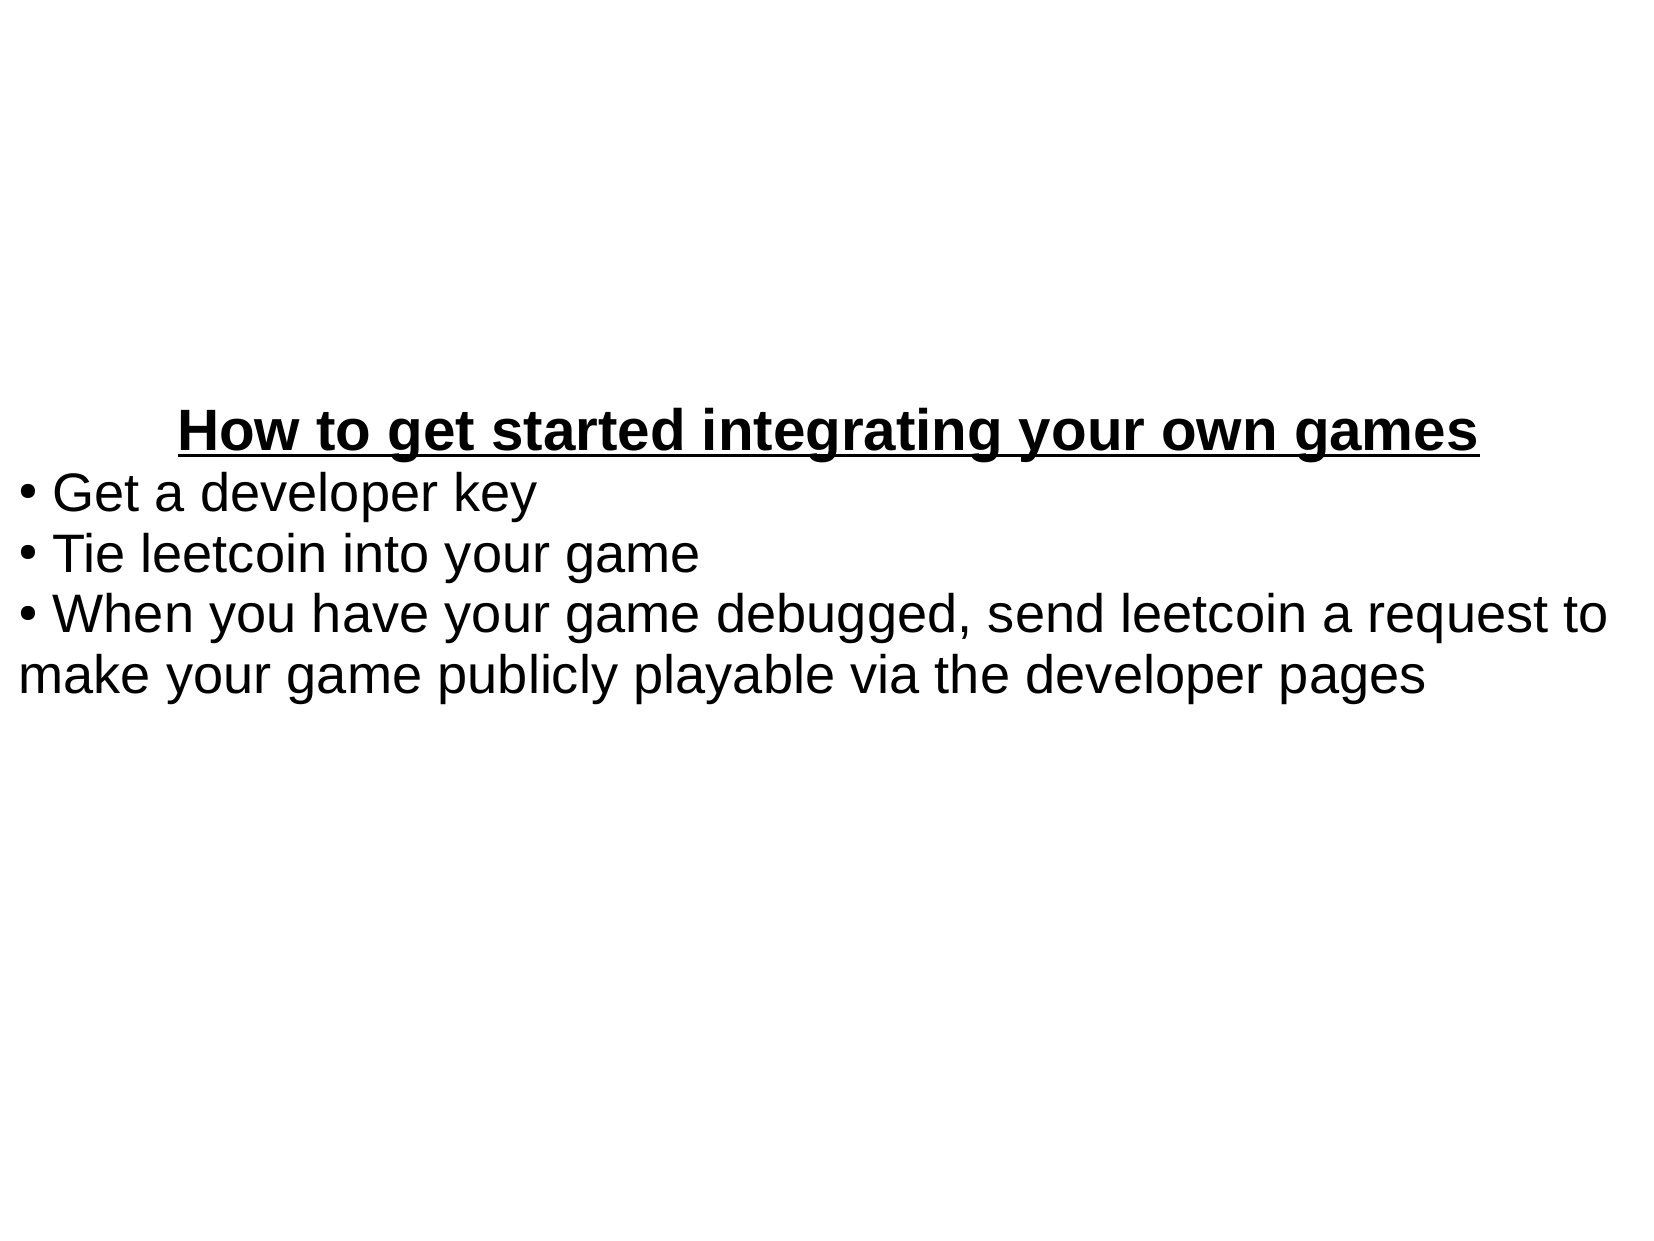

How to get started integrating your own games
 Get a developer key
 Tie leetcoin into your game
 When you have your game debugged, send leetcoin a request to make your game publicly playable via the developer pages